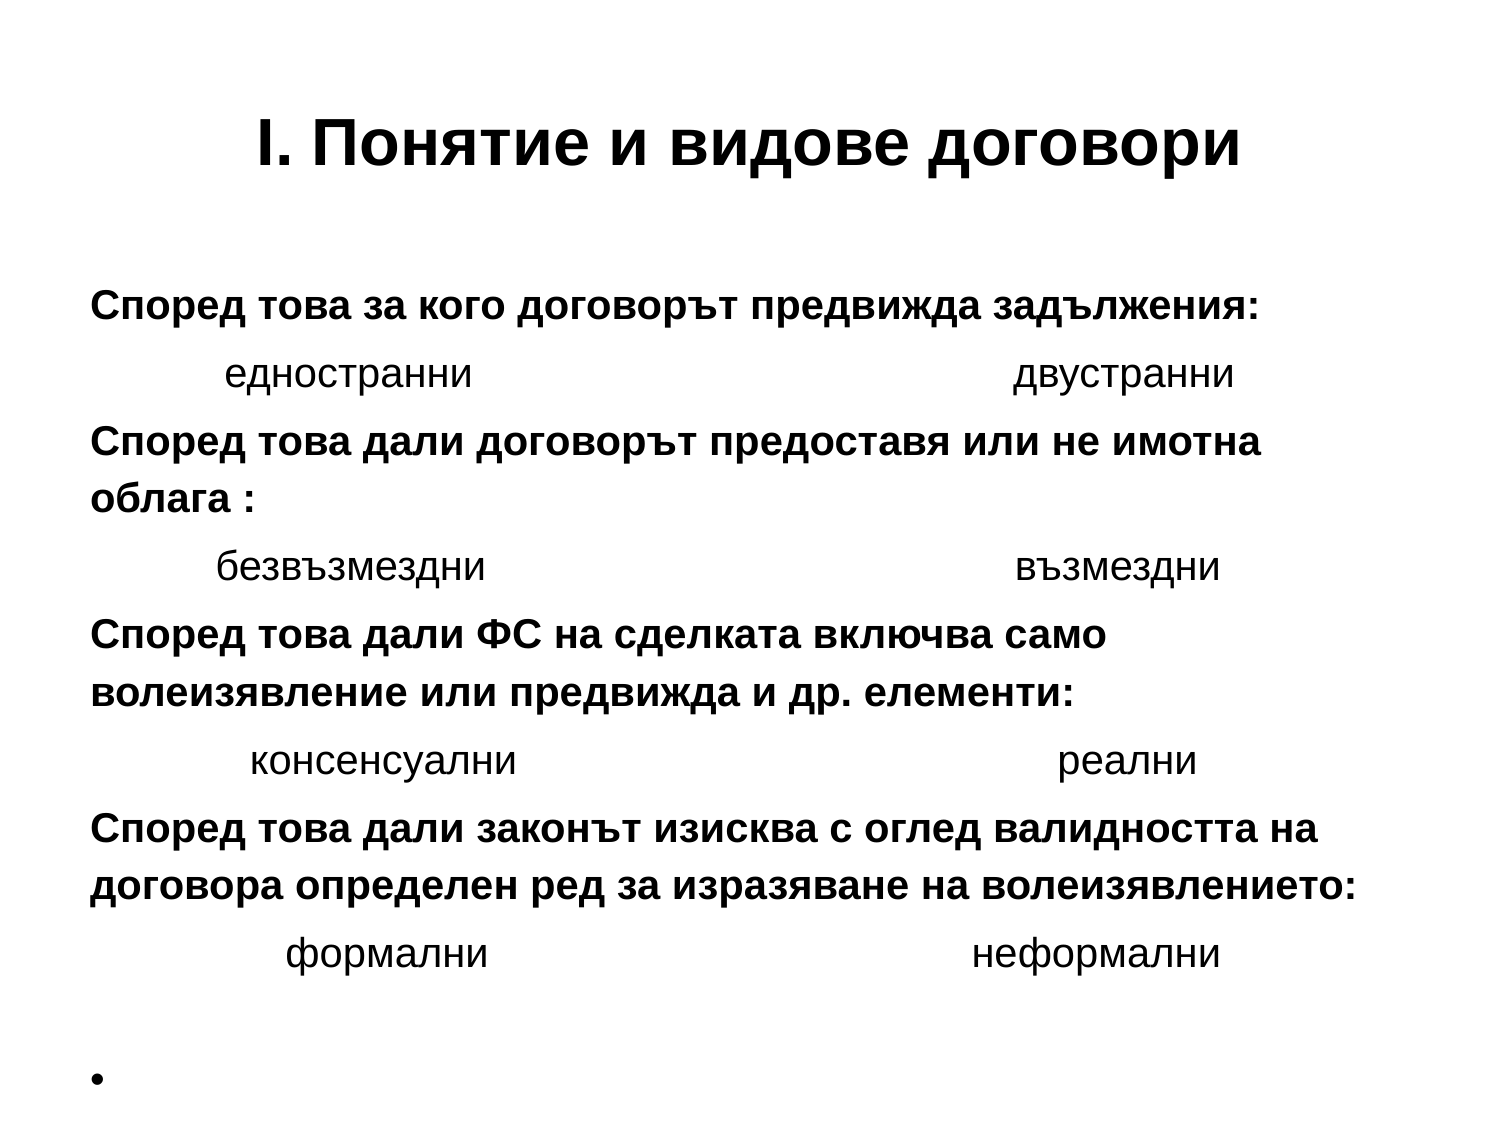

# І. Понятие и видове договори
Според това за кого договорът предвижда задължения:
 едностранни двустранни
Според това дали договорът предоставя или не имотна облага :
безвъзмездни възмездни
Според това дали ФС на сделката включва само волеизявление или предвижда и др. елементи:
консенсуални реални
Според това дали законът изисква с оглед валидността на договора определен ред за изразяване на волеизявлението:
 формални неформални